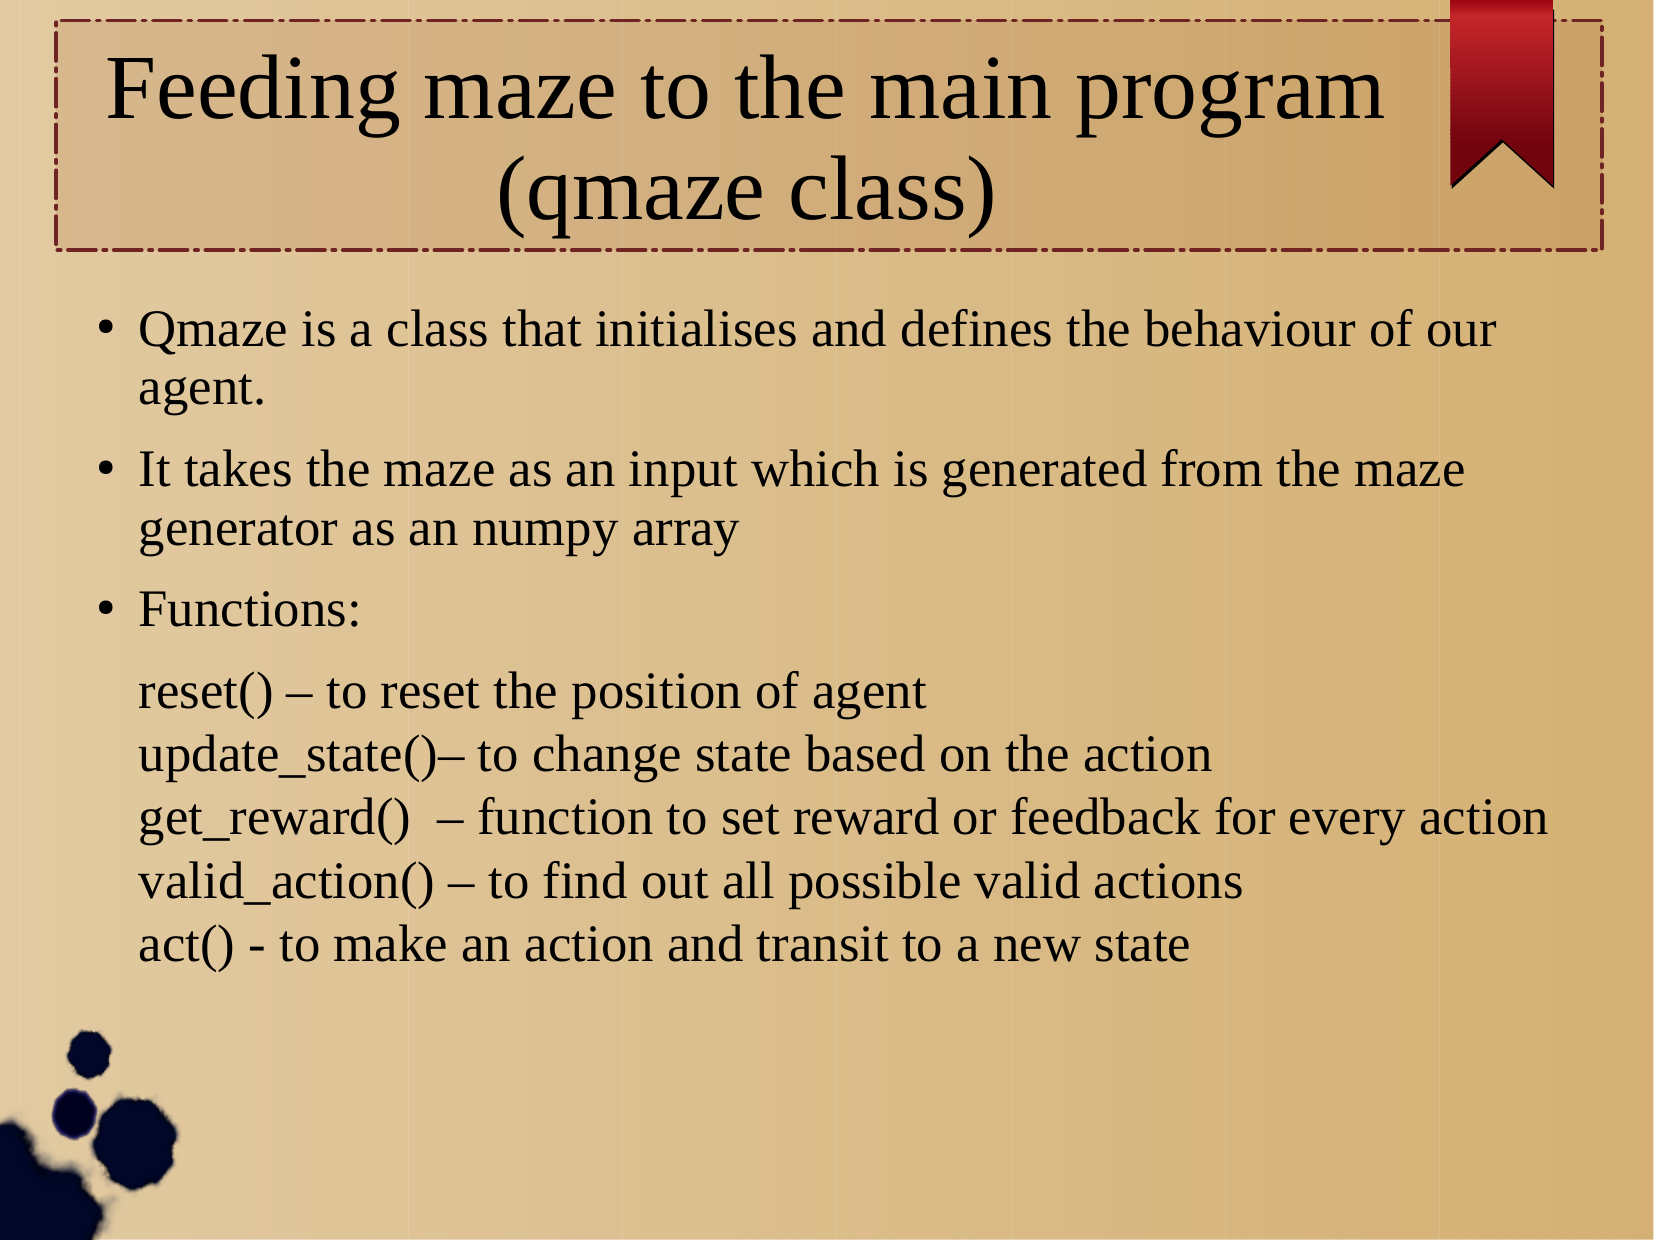

# Feeding maze to the main program (qmaze class)
Qmaze is a class that initialises and defines the behaviour of our agent.
It takes the maze as an input which is generated from the maze generator as an numpy array
Functions:
reset() – to reset the position of agent
update_state()– to change state based on the action
get_reward() – function to set reward or feedback for every action
valid_action() – to find out all possible valid actions
act() - to make an action and transit to a new state